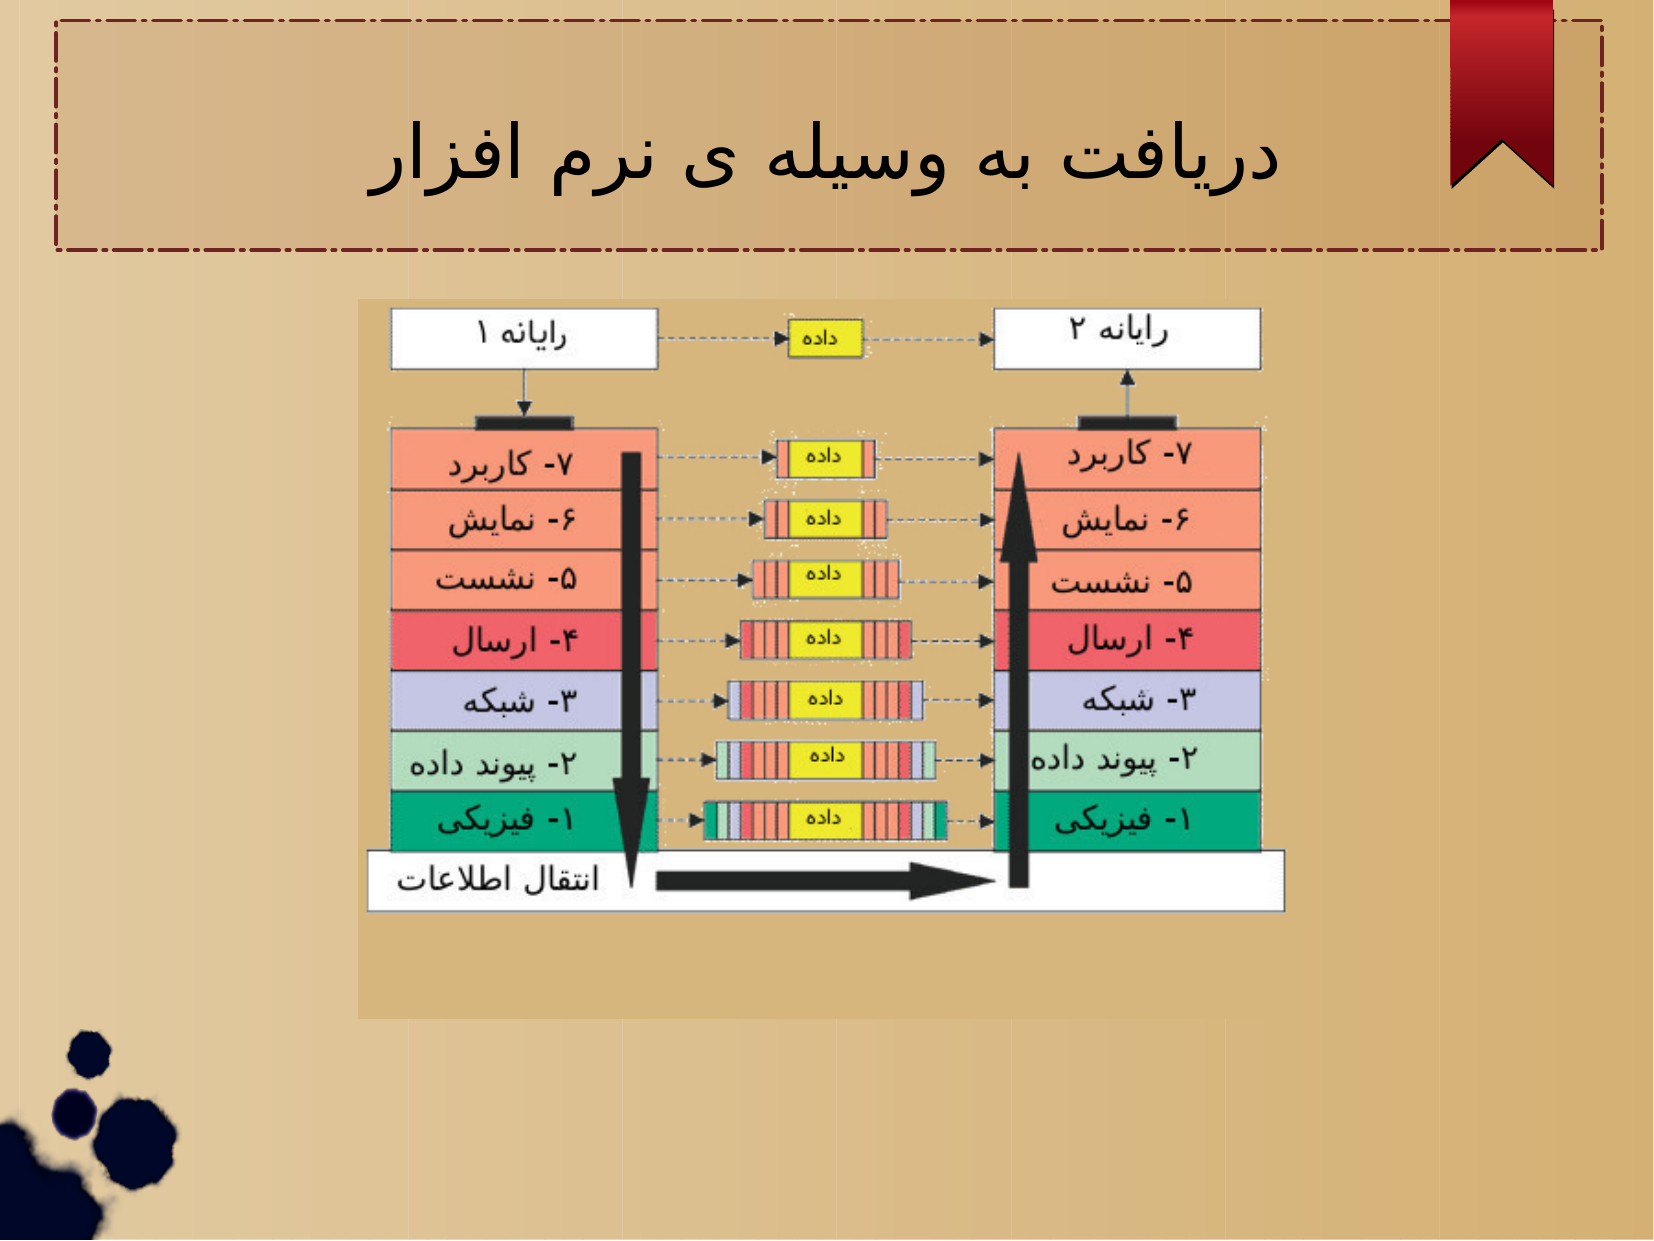

# دریافت به وسیله ی نرم افزار